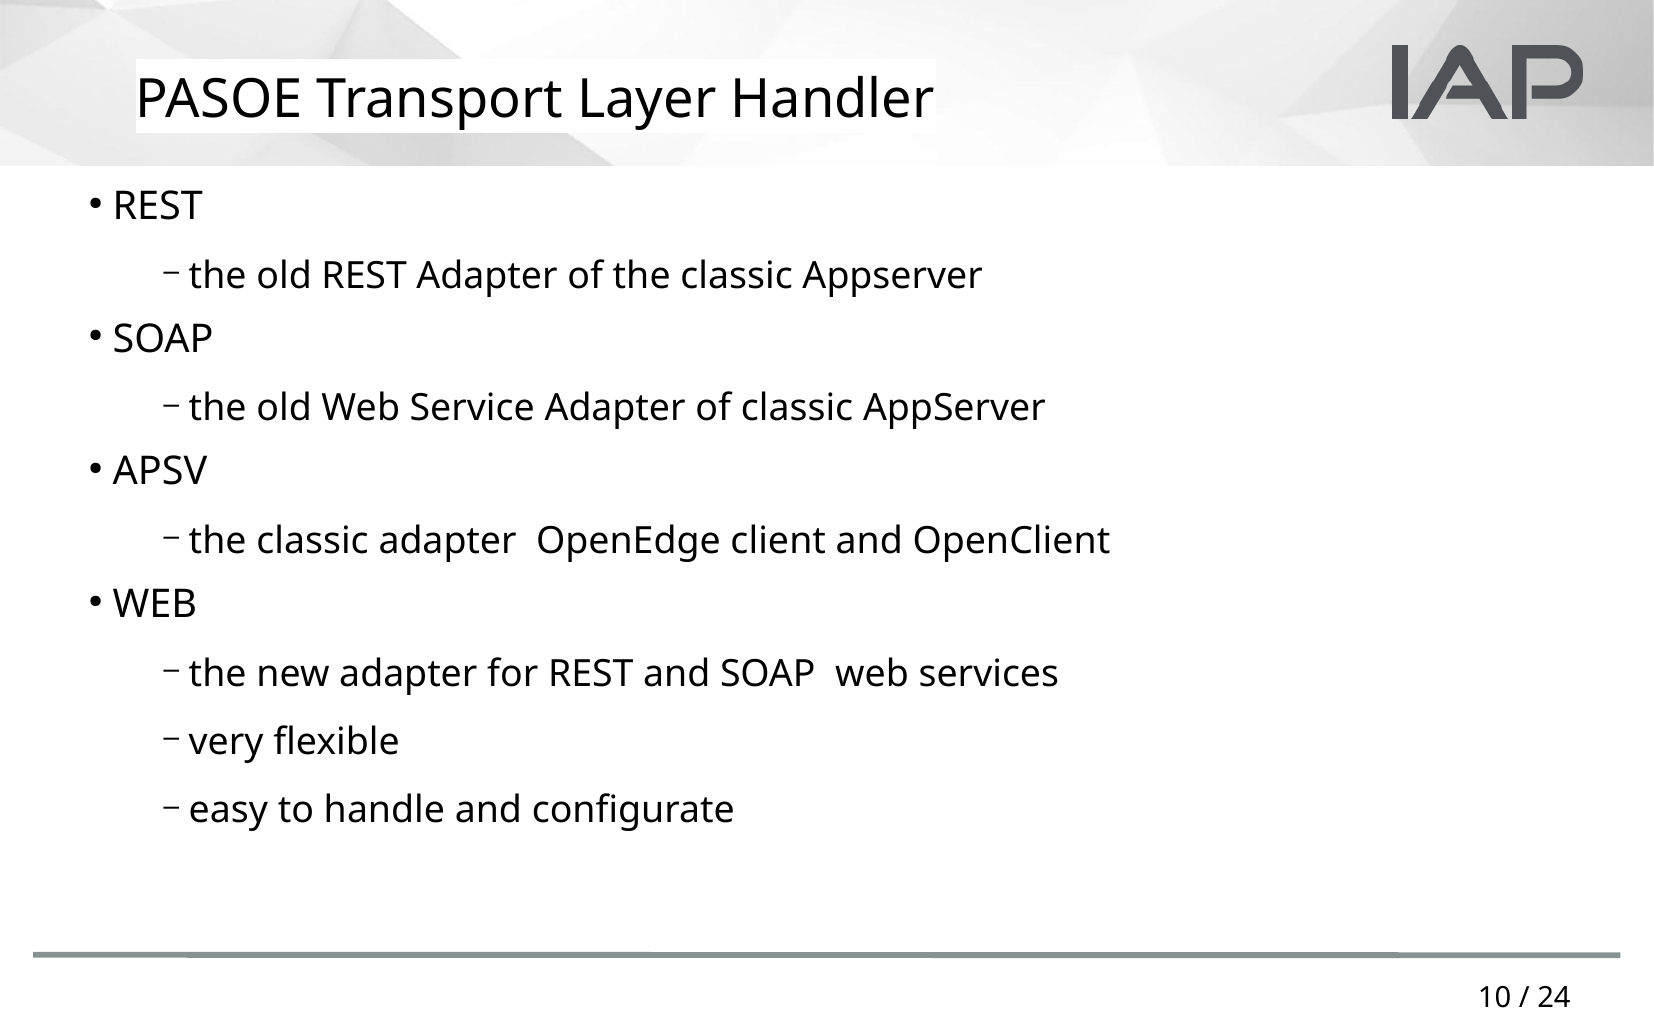

# PASOE Transport Layer Handler
 REST
 the old REST Adapter of the classic Appserver
 SOAP
 the old Web Service Adapter of classic AppServer
 APSV
 the classic adapter OpenEdge client and OpenClient
 WEB
 the new adapter for REST and SOAP web services
 very flexible
 easy to handle and configurate
10